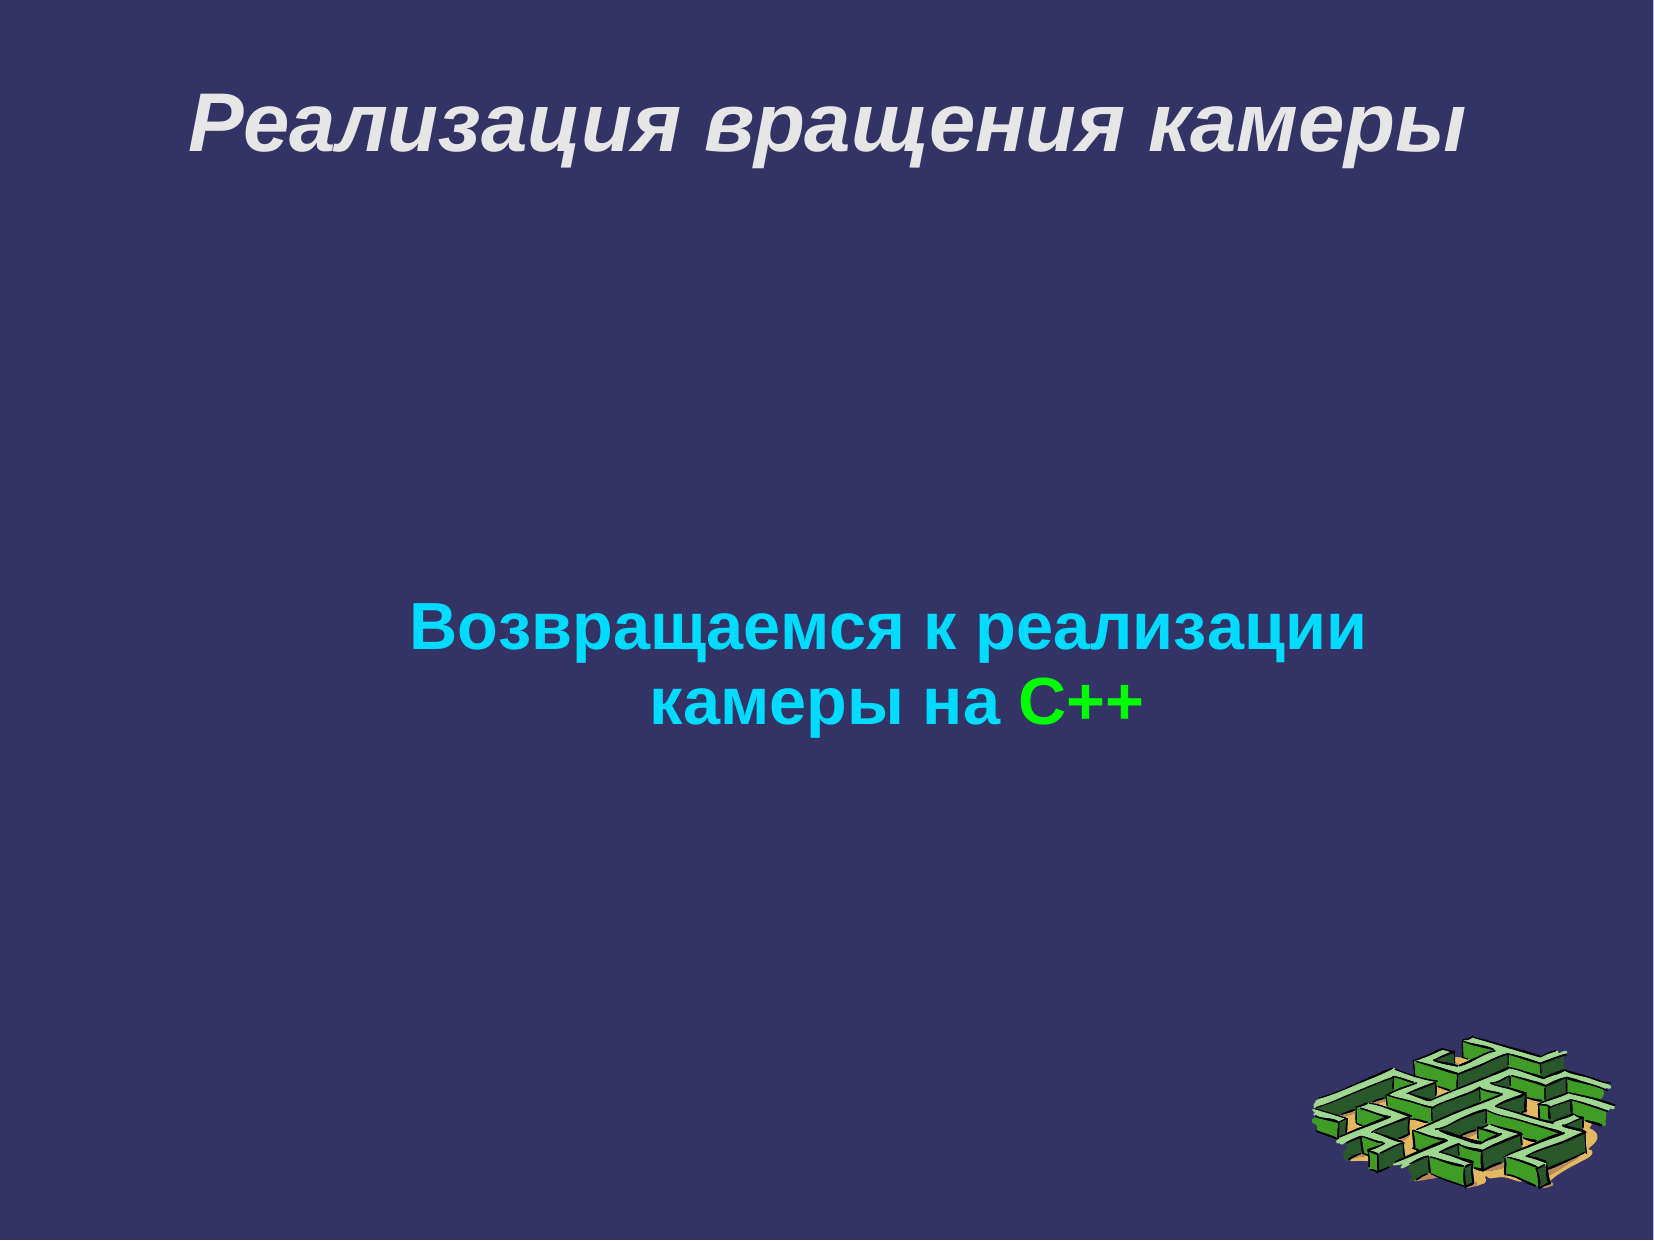

# Реализация вращения камеры
 Возвращаемся к реализации
 камеры на С++